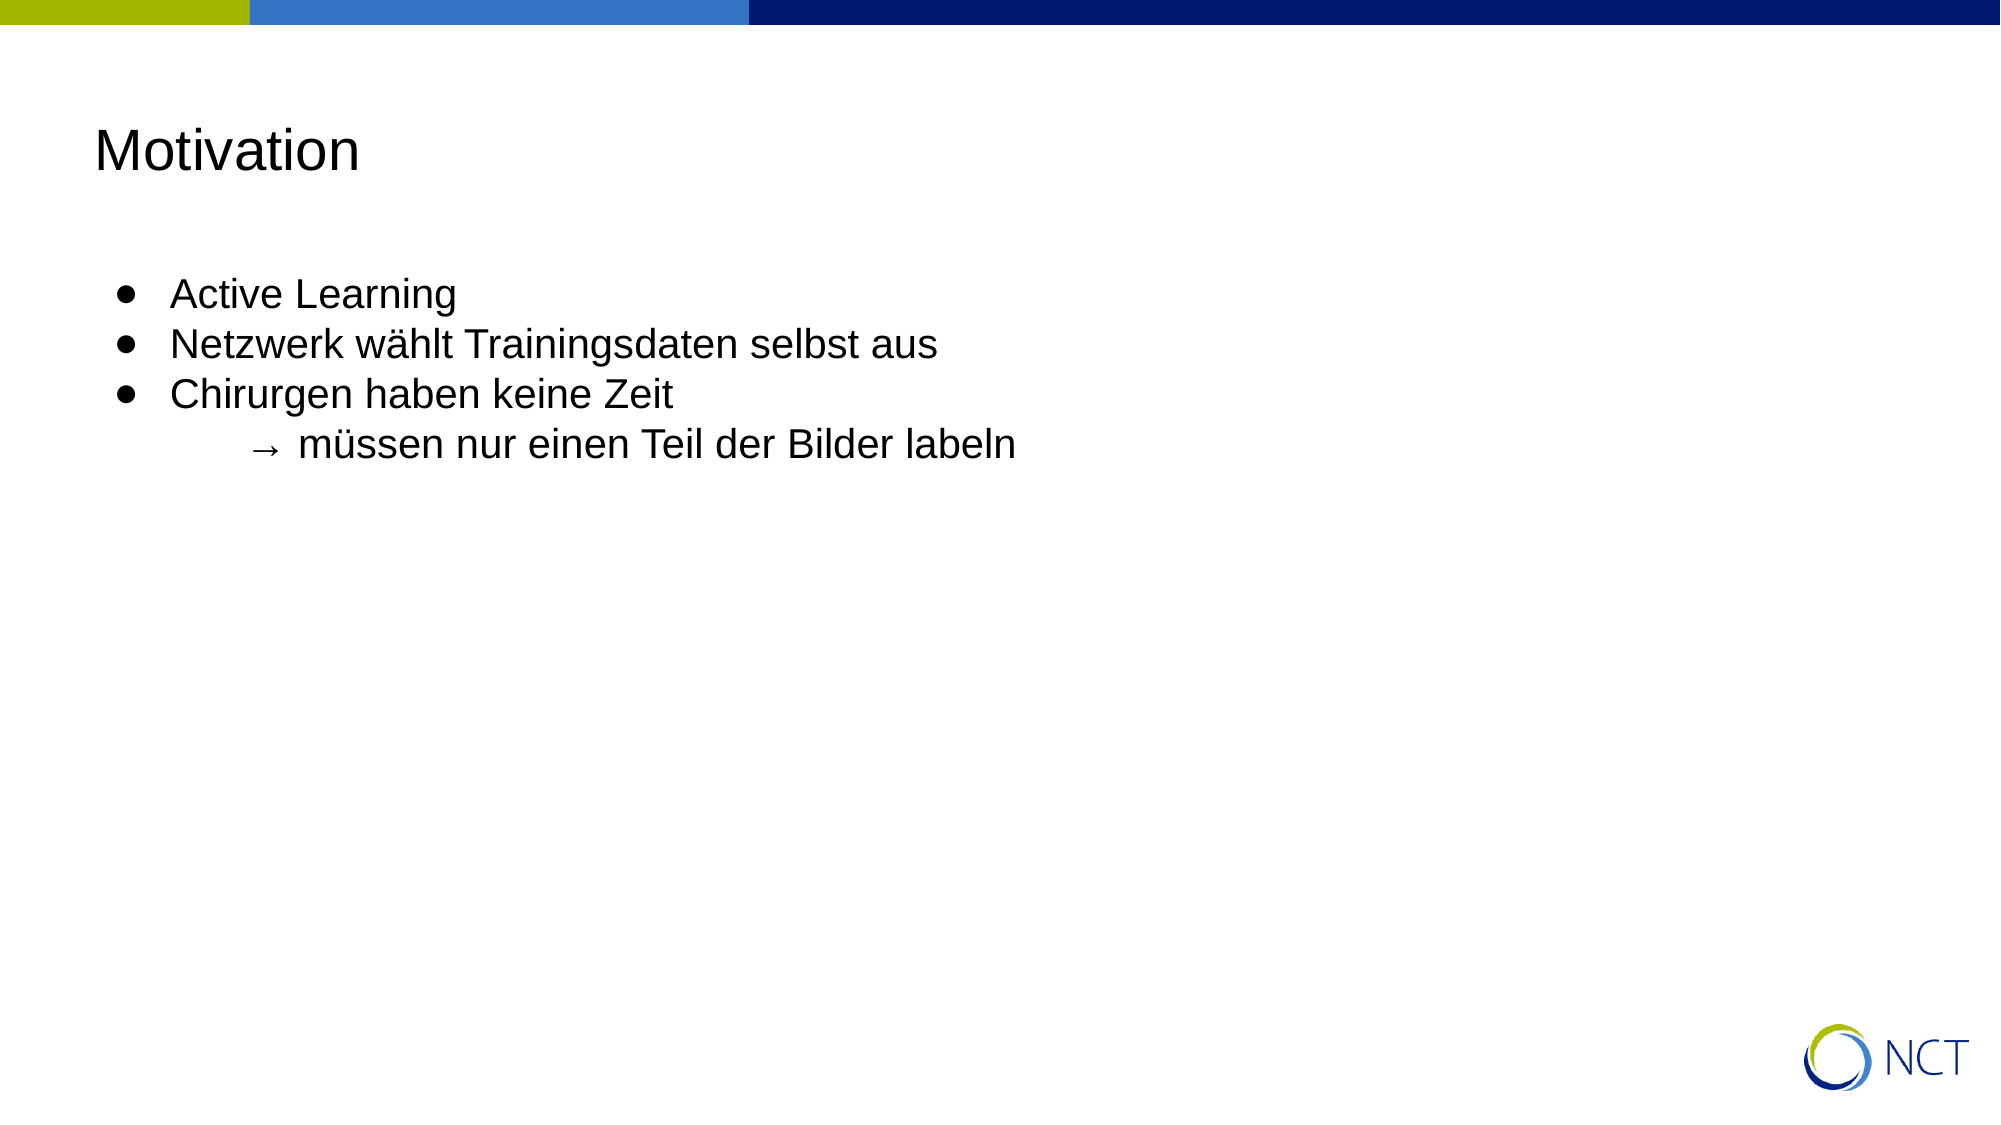

# Motivation
Active Learning
Netzwerk wählt Trainingsdaten selbst aus
Chirurgen haben keine Zeit
	→ müssen nur einen Teil der Bilder labeln